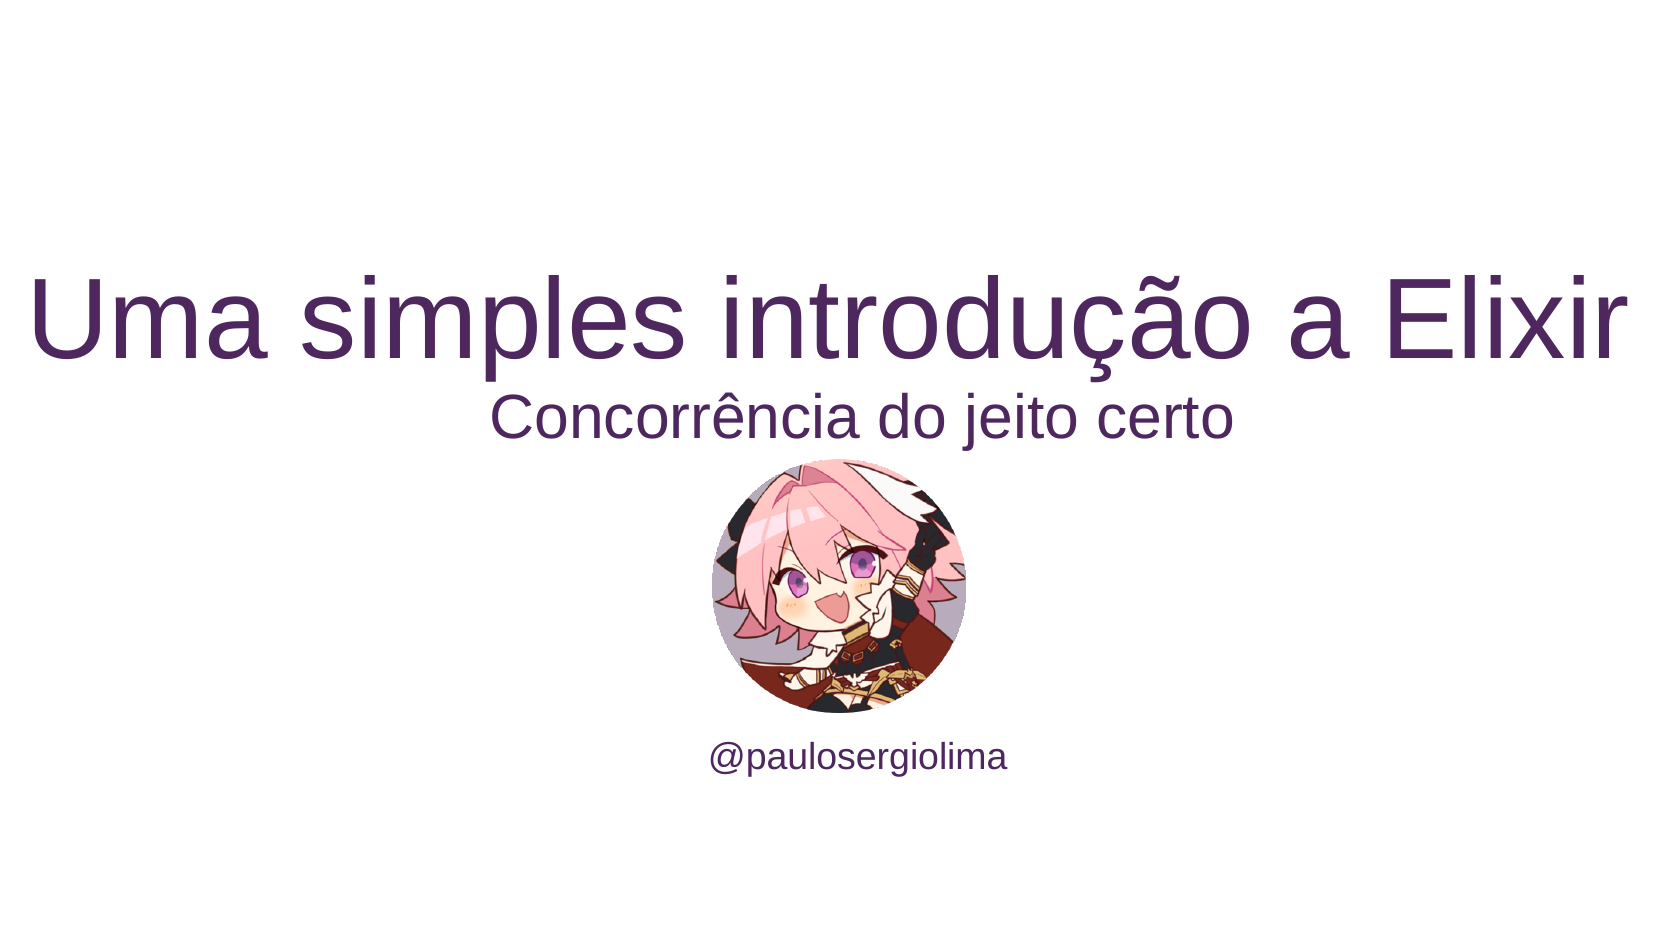

Uma simples introdução a Elixir
Concorrência do jeito certo
@paulosergiolima